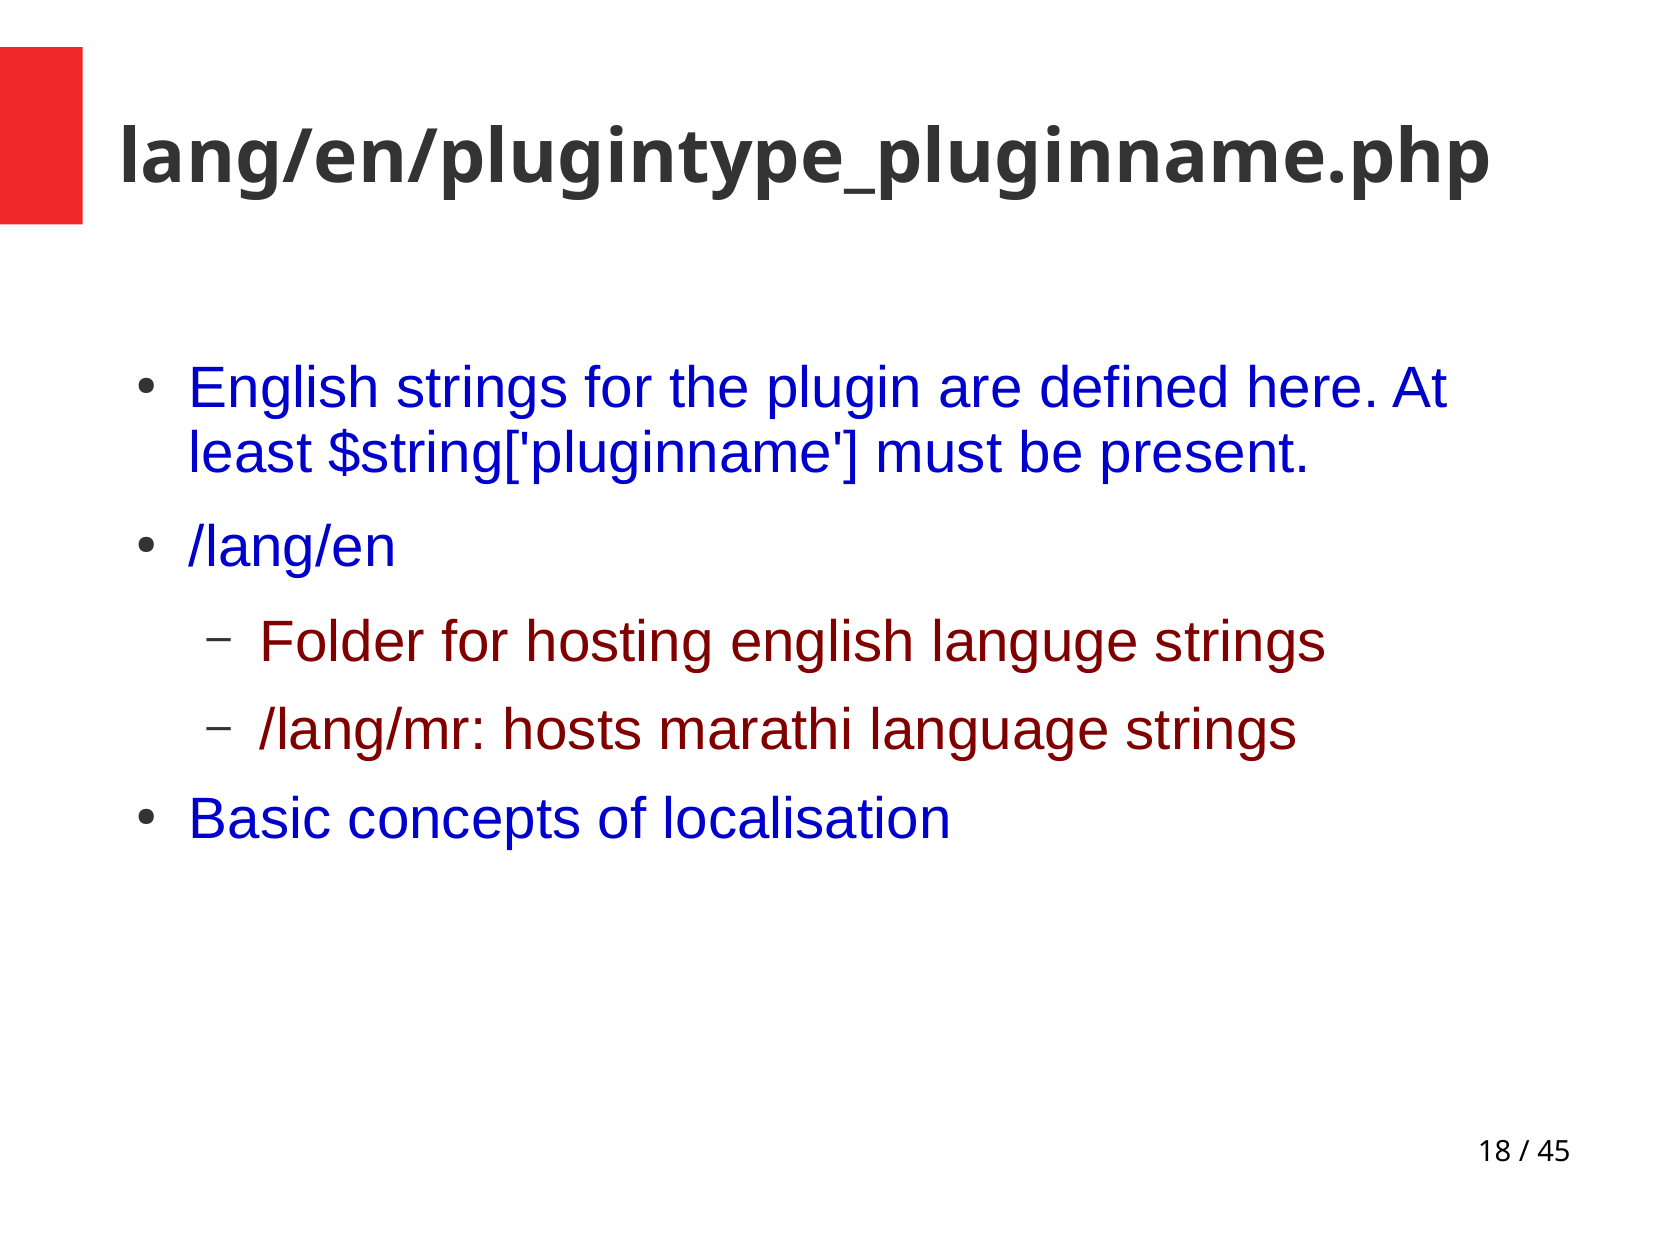

# lang/en/plugintype_pluginname.php
English strings for the plugin are defined here. At least $string['pluginname'] must be present.
/lang/en
Folder for hosting english languge strings
/lang/mr: hosts marathi language strings
Basic concepts of localisation
18